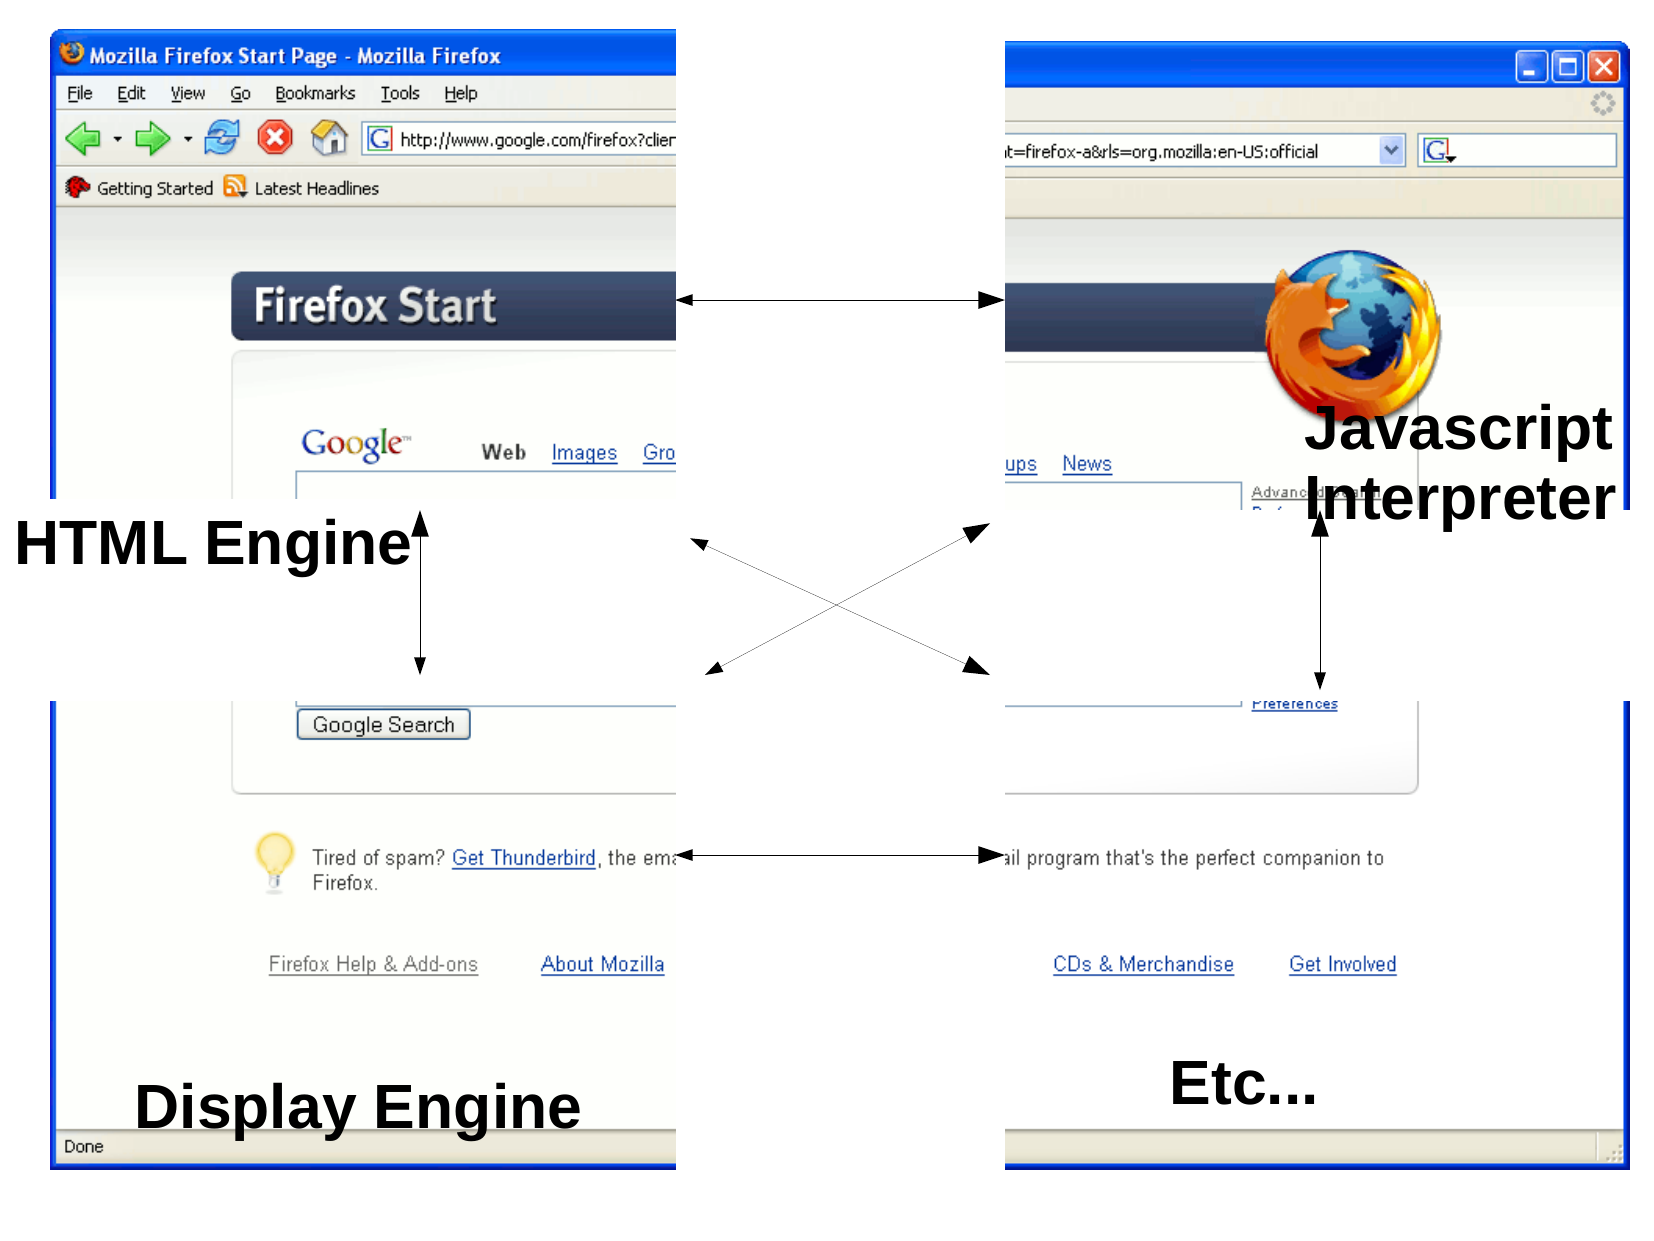

Javascript
Interpreter
HTML Engine
Etc...
Display Engine